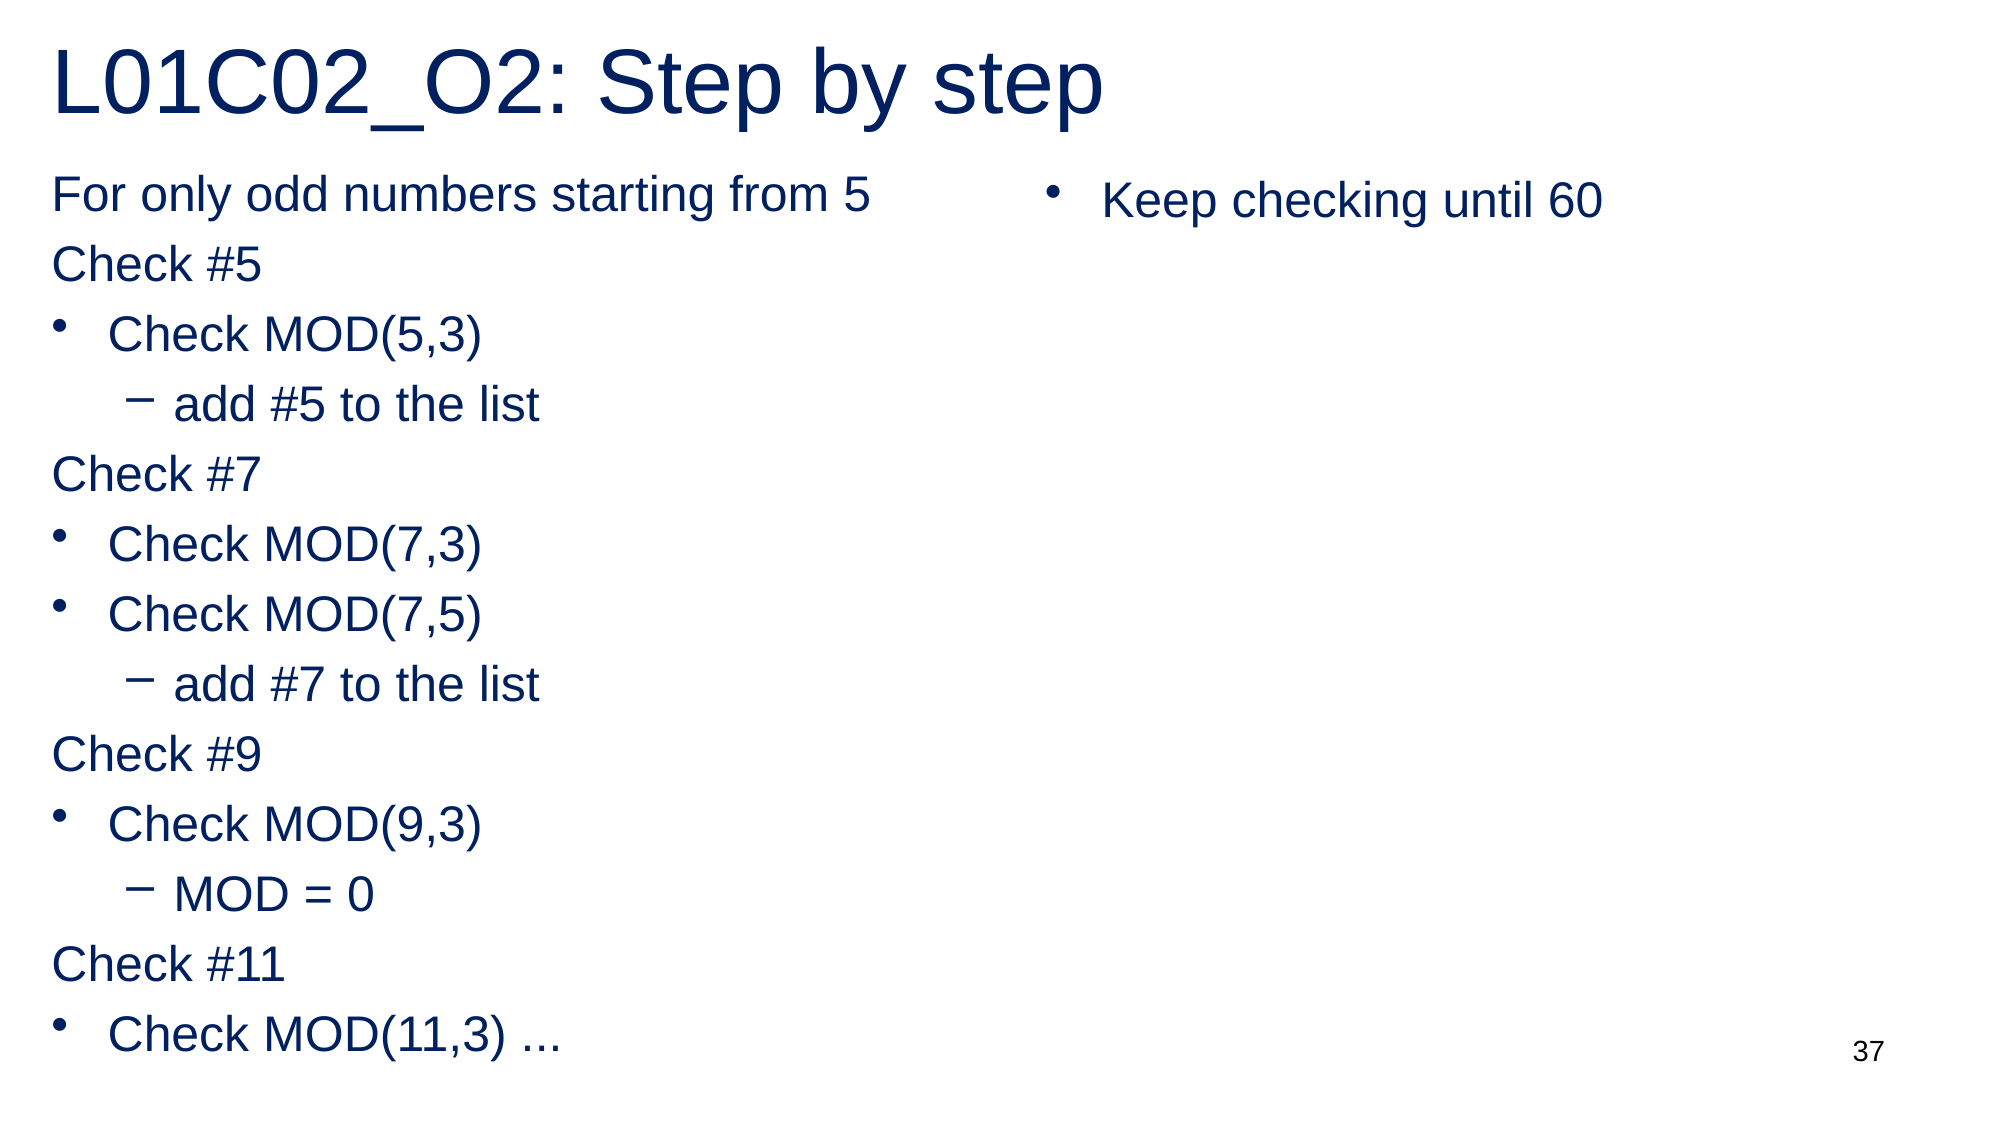

# L01C02_O2: Step by step
For only odd numbers starting from 5
Check #5
Check MOD(5,3)
add #5 to the list
Check #7
Check MOD(7,3)
Check MOD(7,5)
add #7 to the list
Check #9
Check MOD(9,3)
MOD = 0
Check #11
Check MOD(11,3) ...
Keep checking until 60